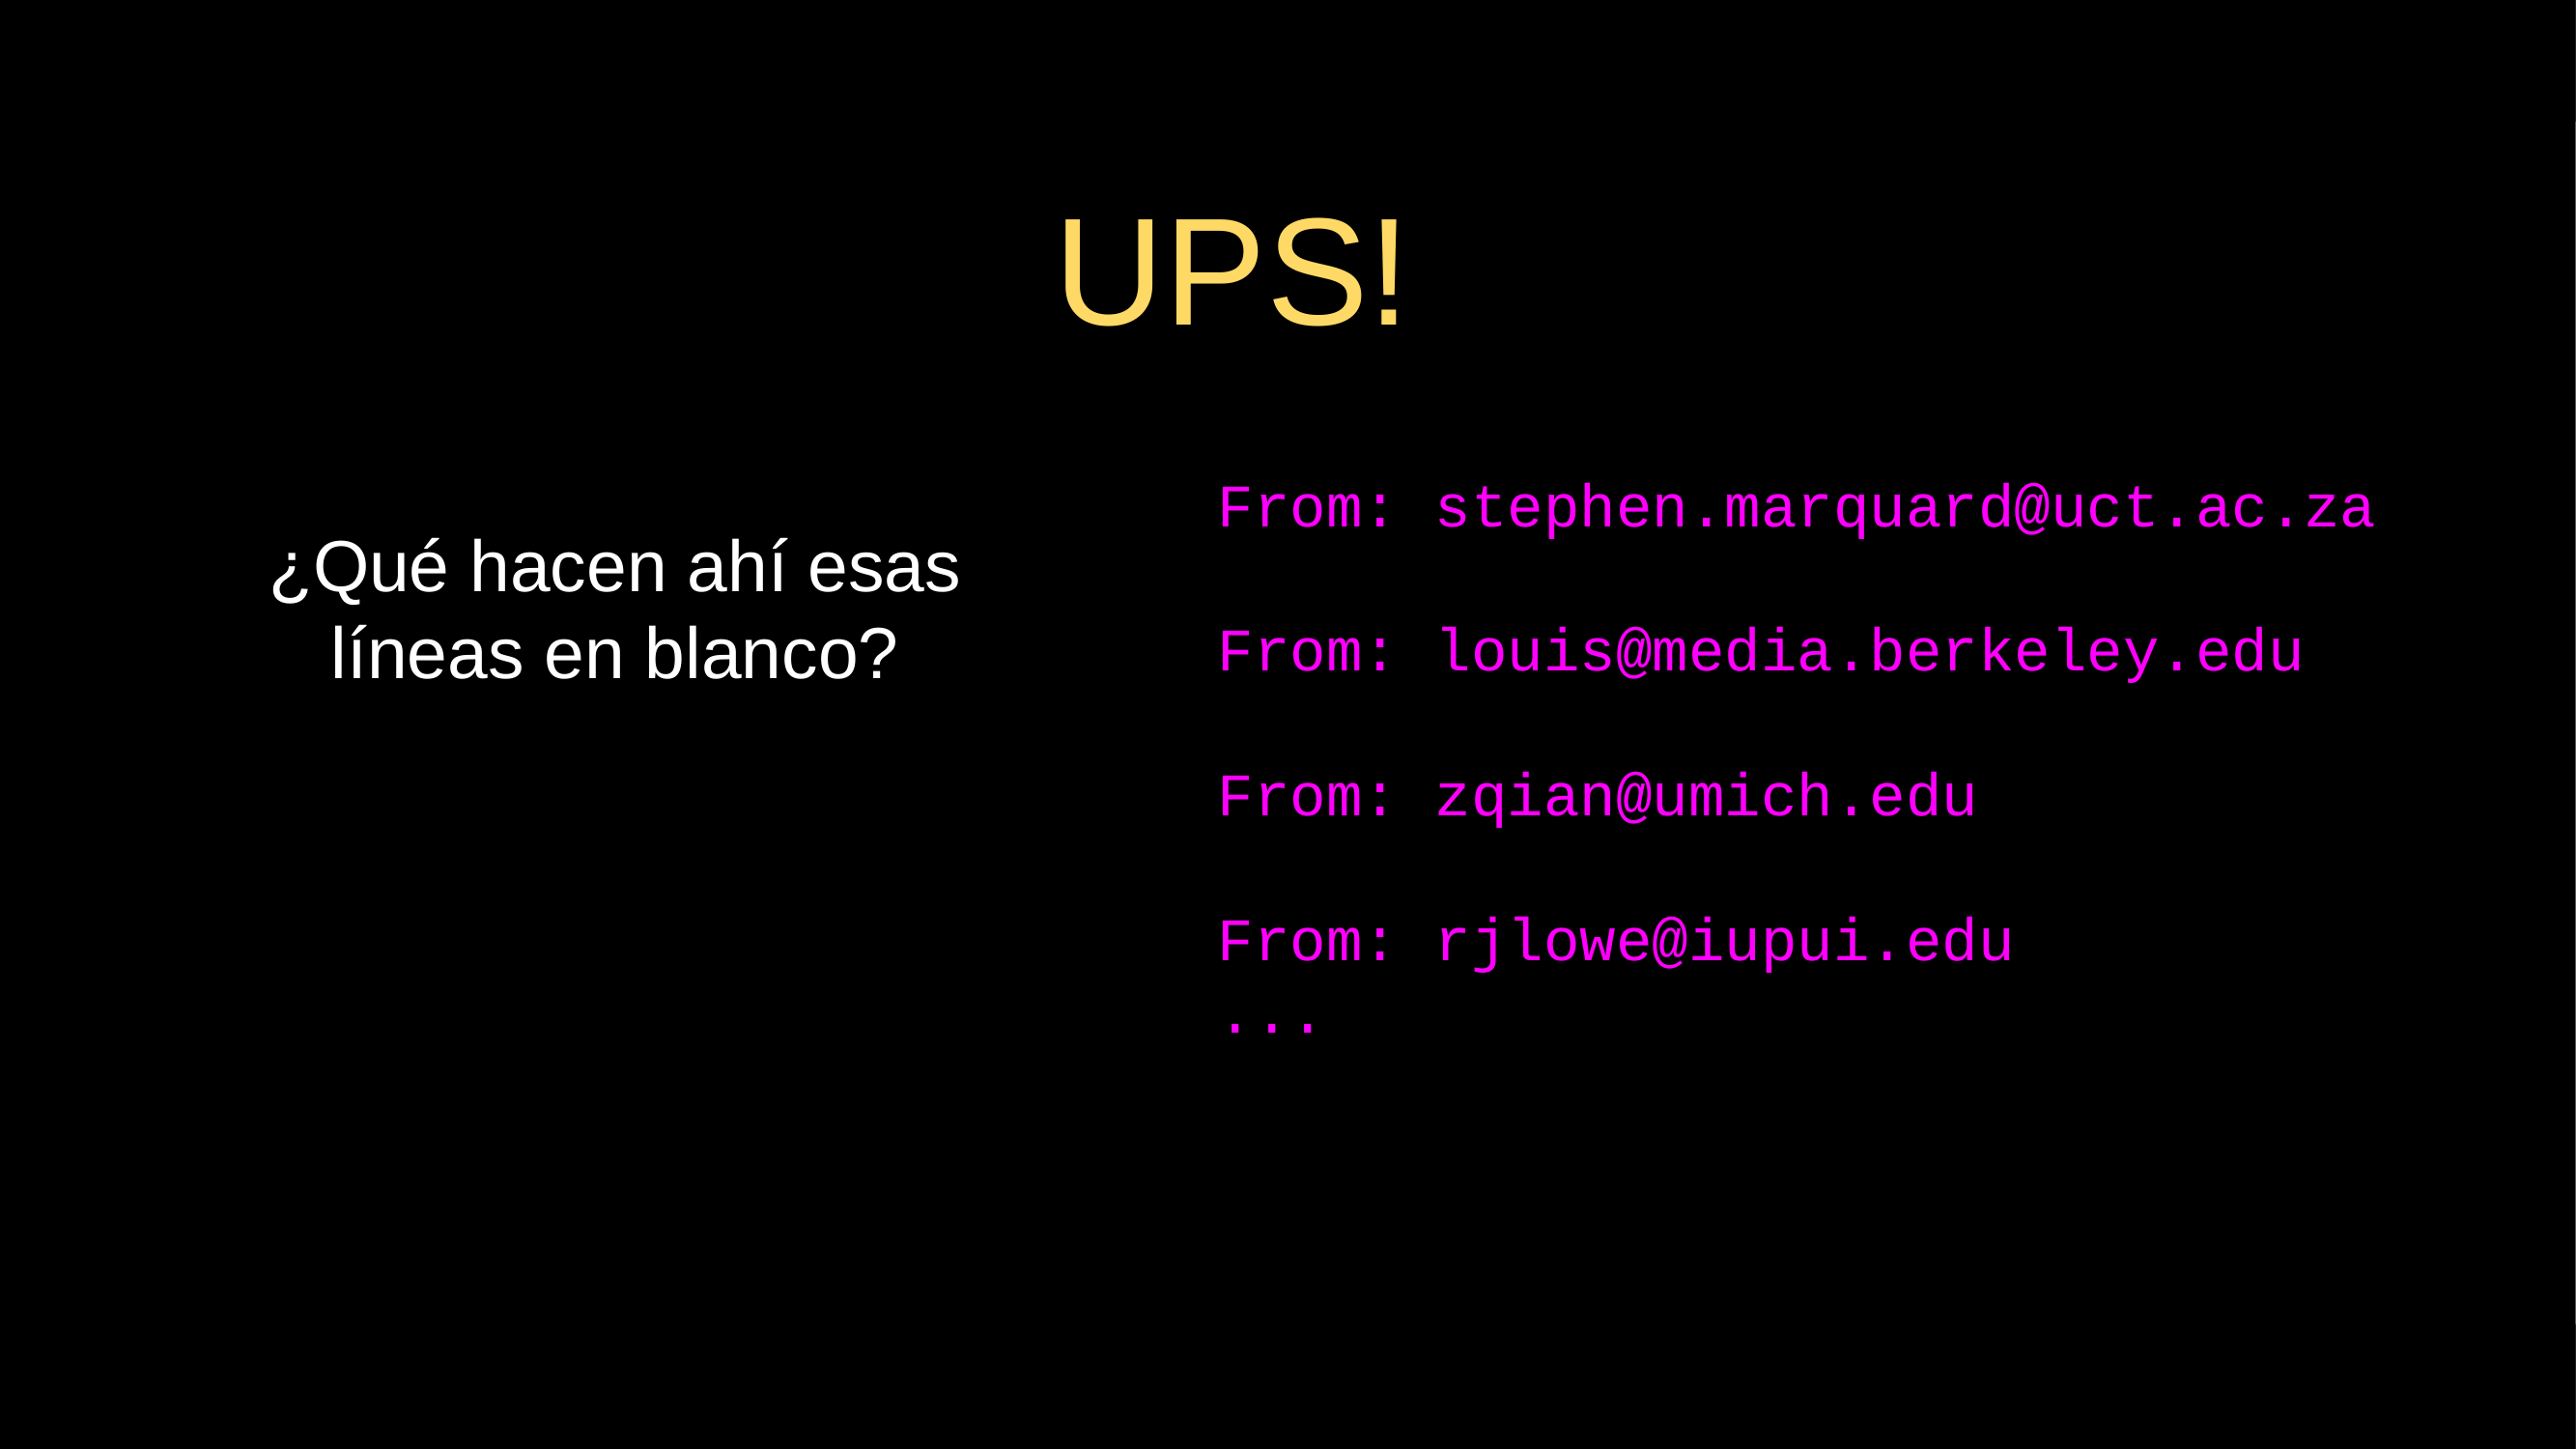

# UPS!
From: stephen.marquard@uct.ac.za
From: louis@media.berkeley.edu
From: zqian@umich.edu
From: rjlowe@iupui.edu
...
¿Qué hacen ahí esas líneas en blanco?